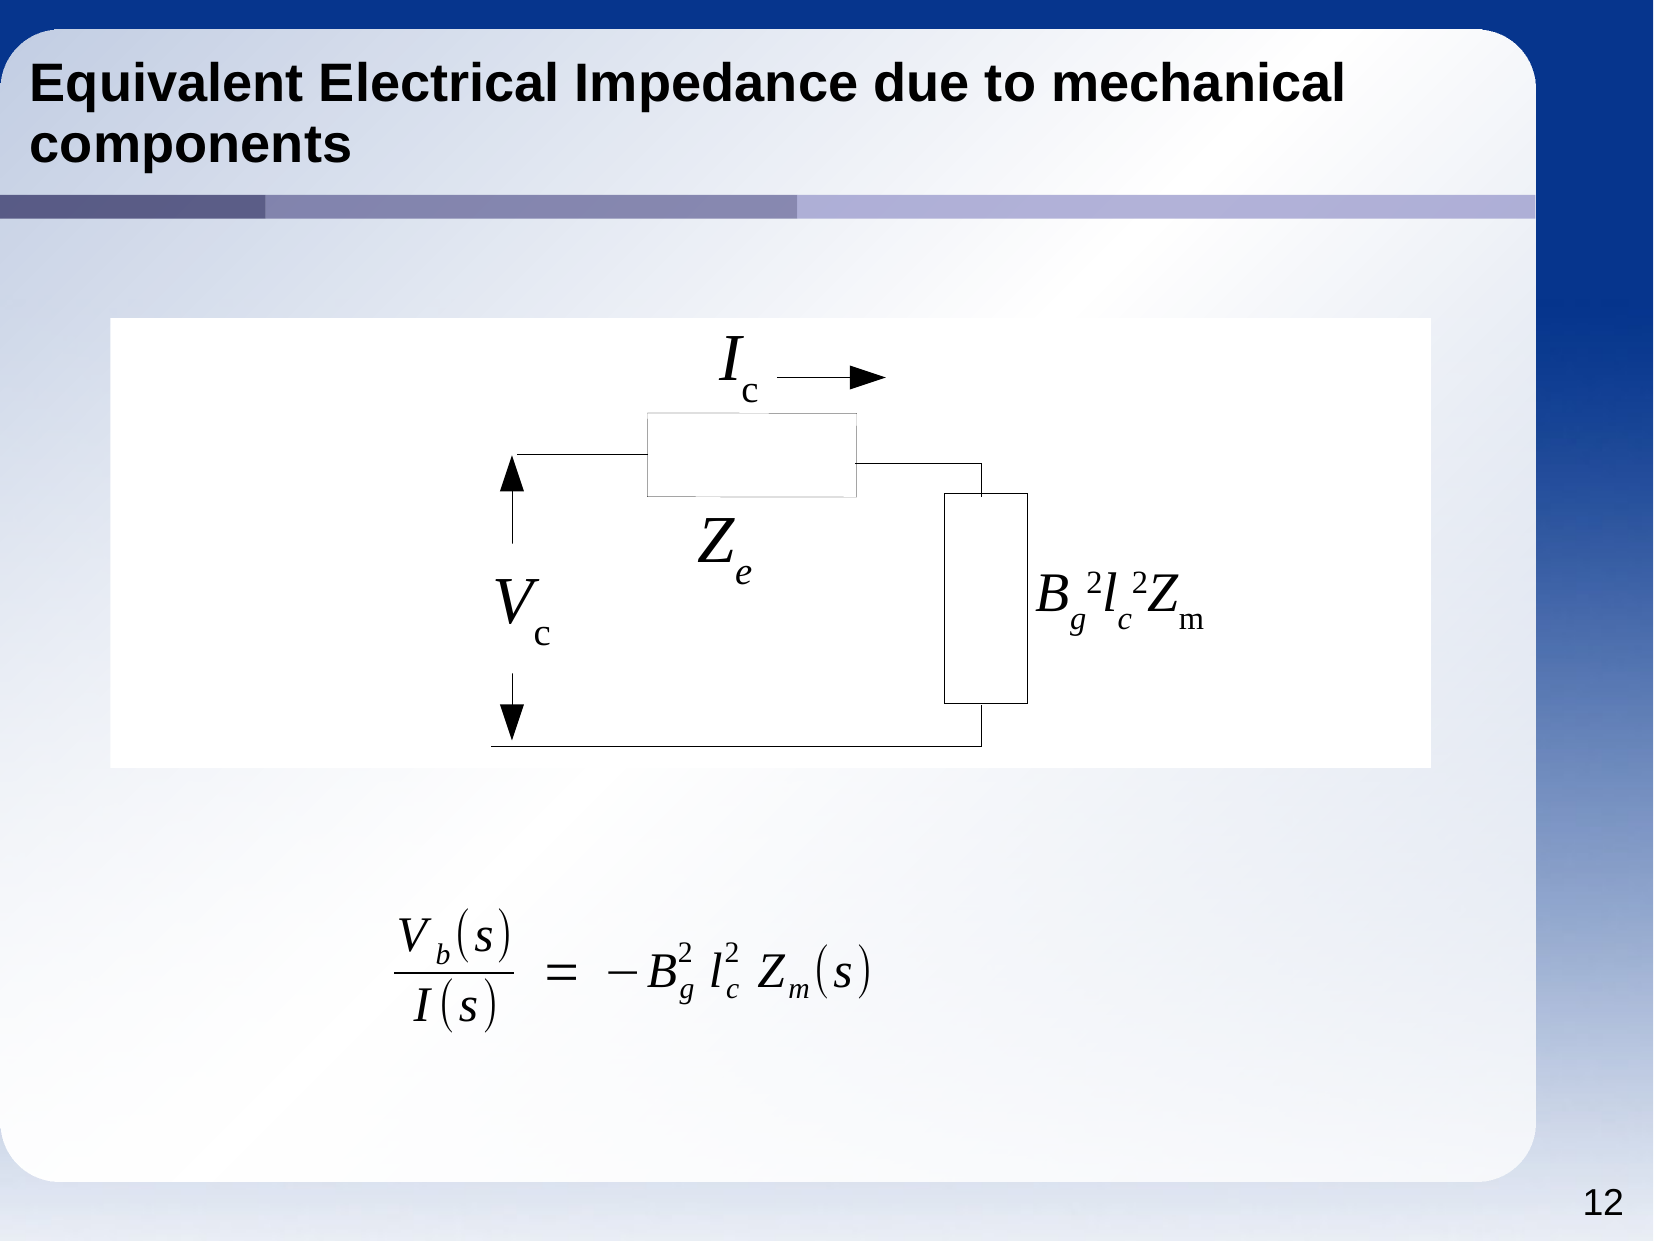

# Equivalent Electrical Impedance due to mechanical components
12